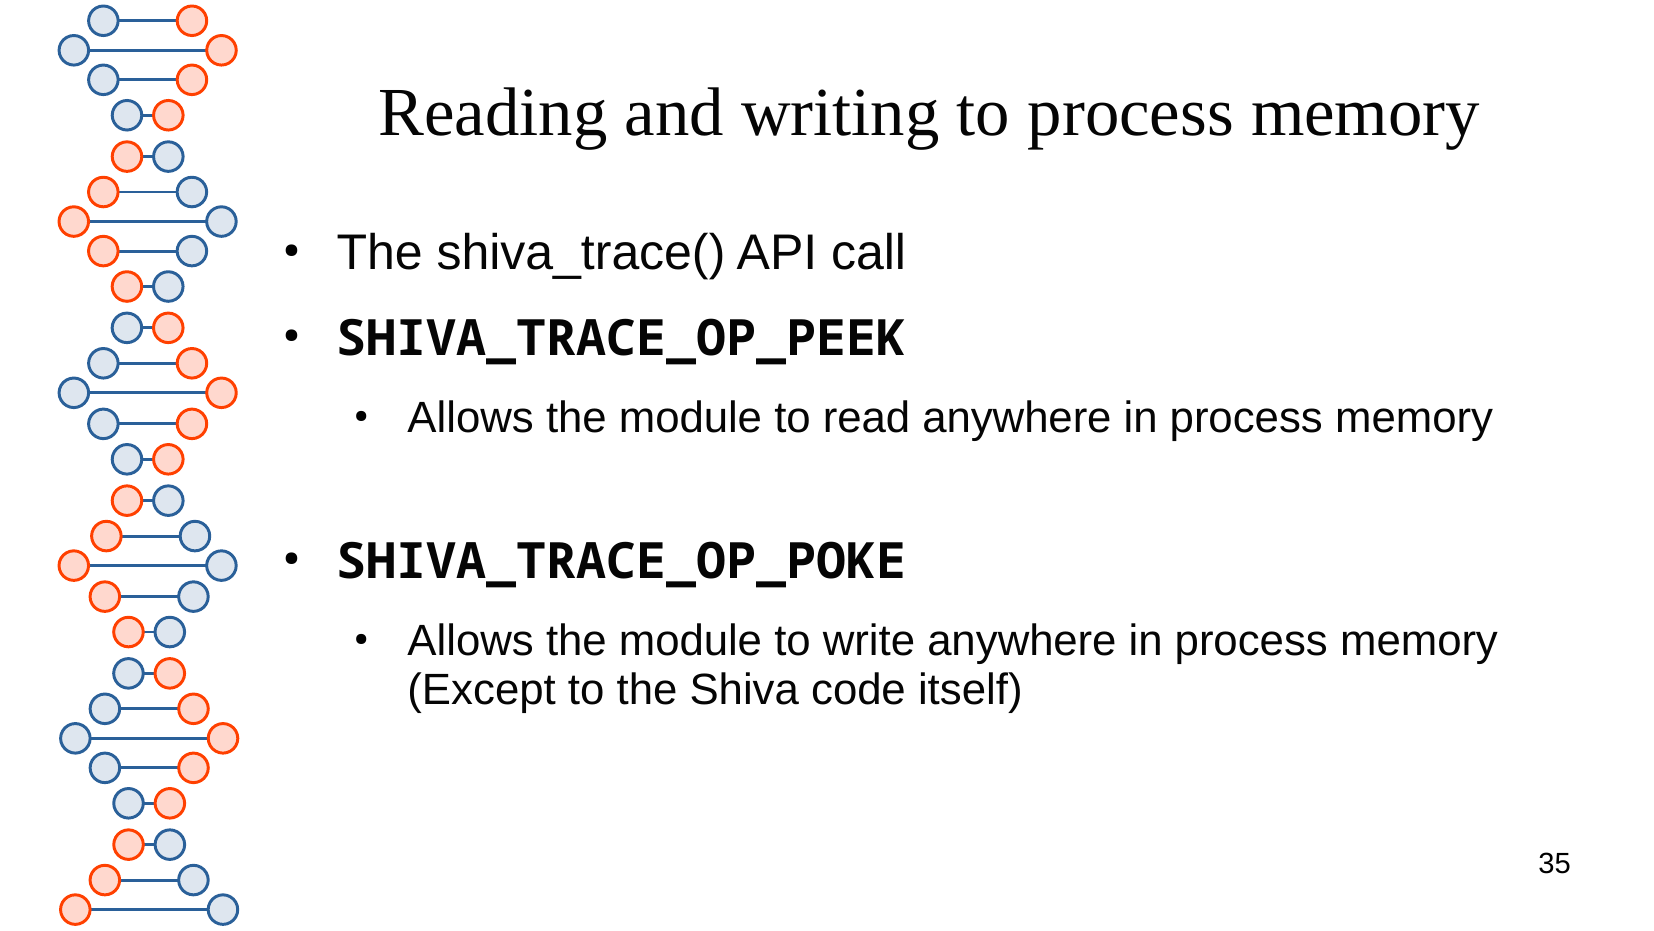

# Reading and writing to process memory
The shiva_trace() API call
SHIVA_TRACE_OP_PEEK
Allows the module to read anywhere in process memory
SHIVA_TRACE_OP_POKE
Allows the module to write anywhere in process memory (Except to the Shiva code itself)
35